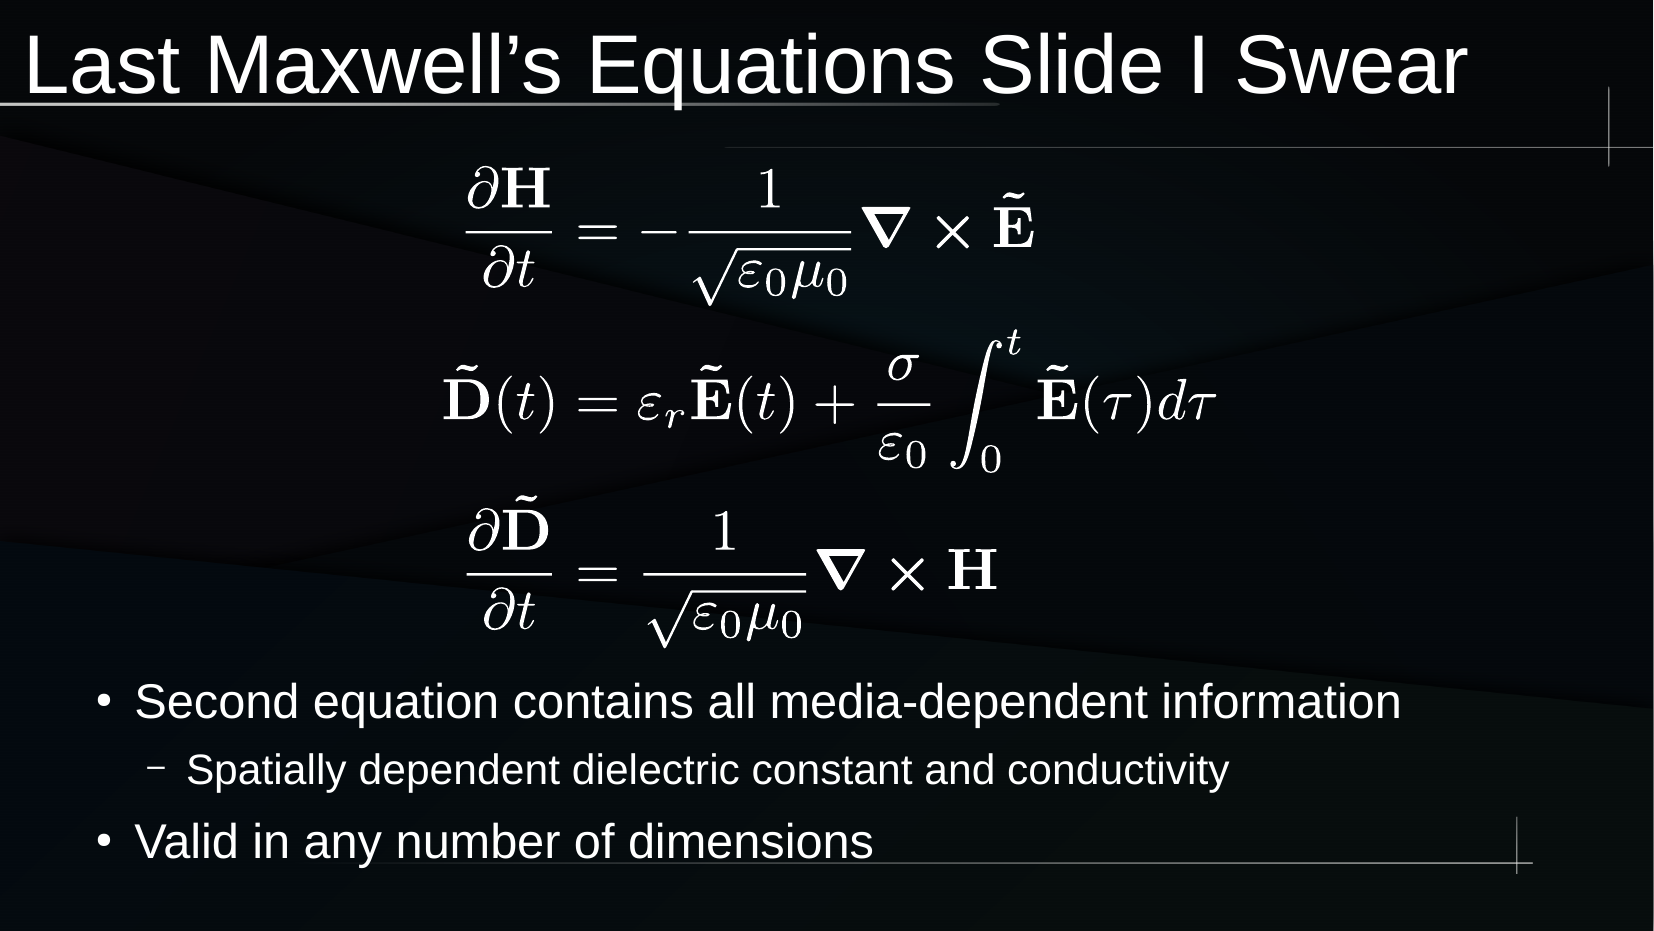

# Last Maxwell’s Equations Slide I Swear
Second equation contains all media-dependent information
Spatially dependent dielectric constant and conductivity
Valid in any number of dimensions